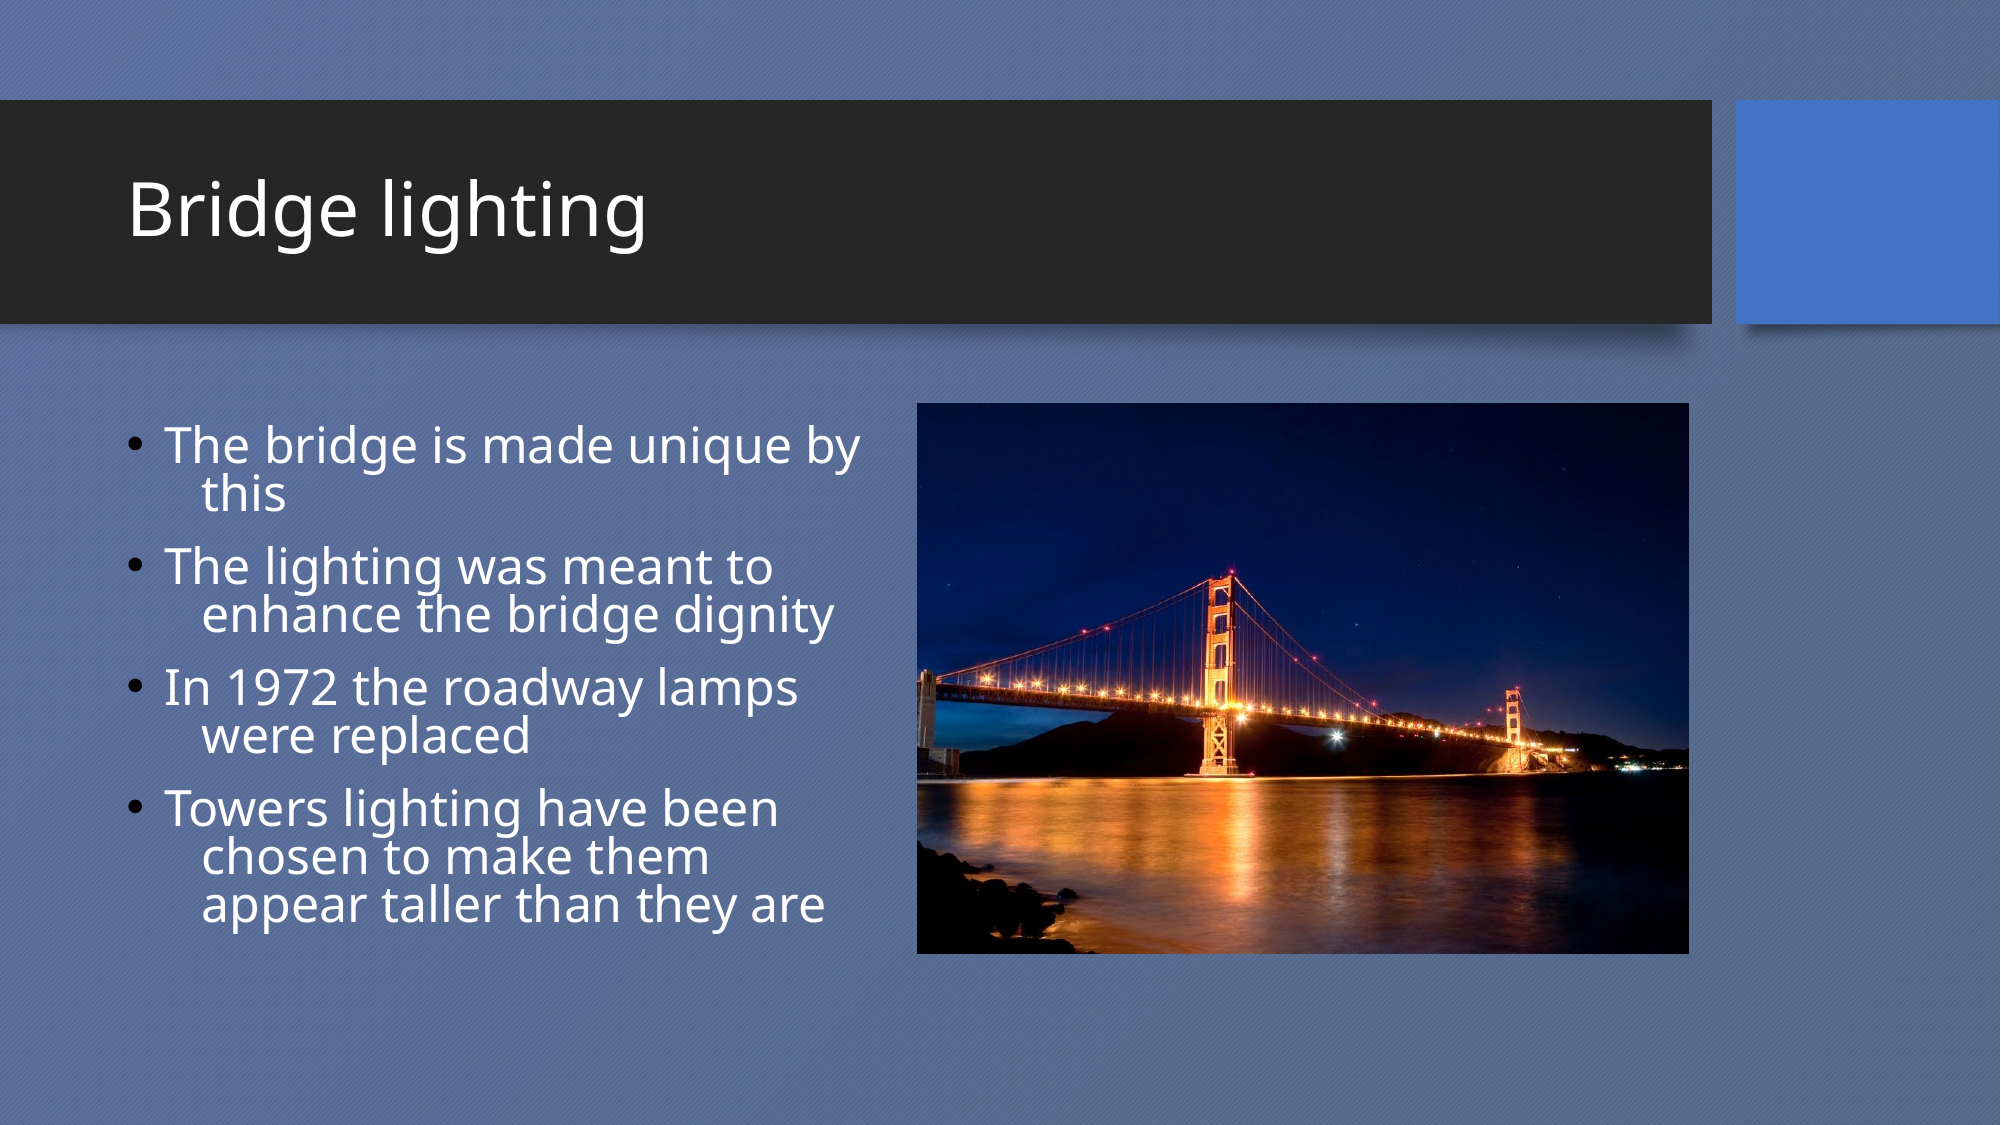

# Bridge lighting
The bridge is made unique by this
The lighting was meant to enhance the bridge dignity
In 1972 the roadway lamps were replaced
Towers lighting have been chosen to make them appear taller than they are